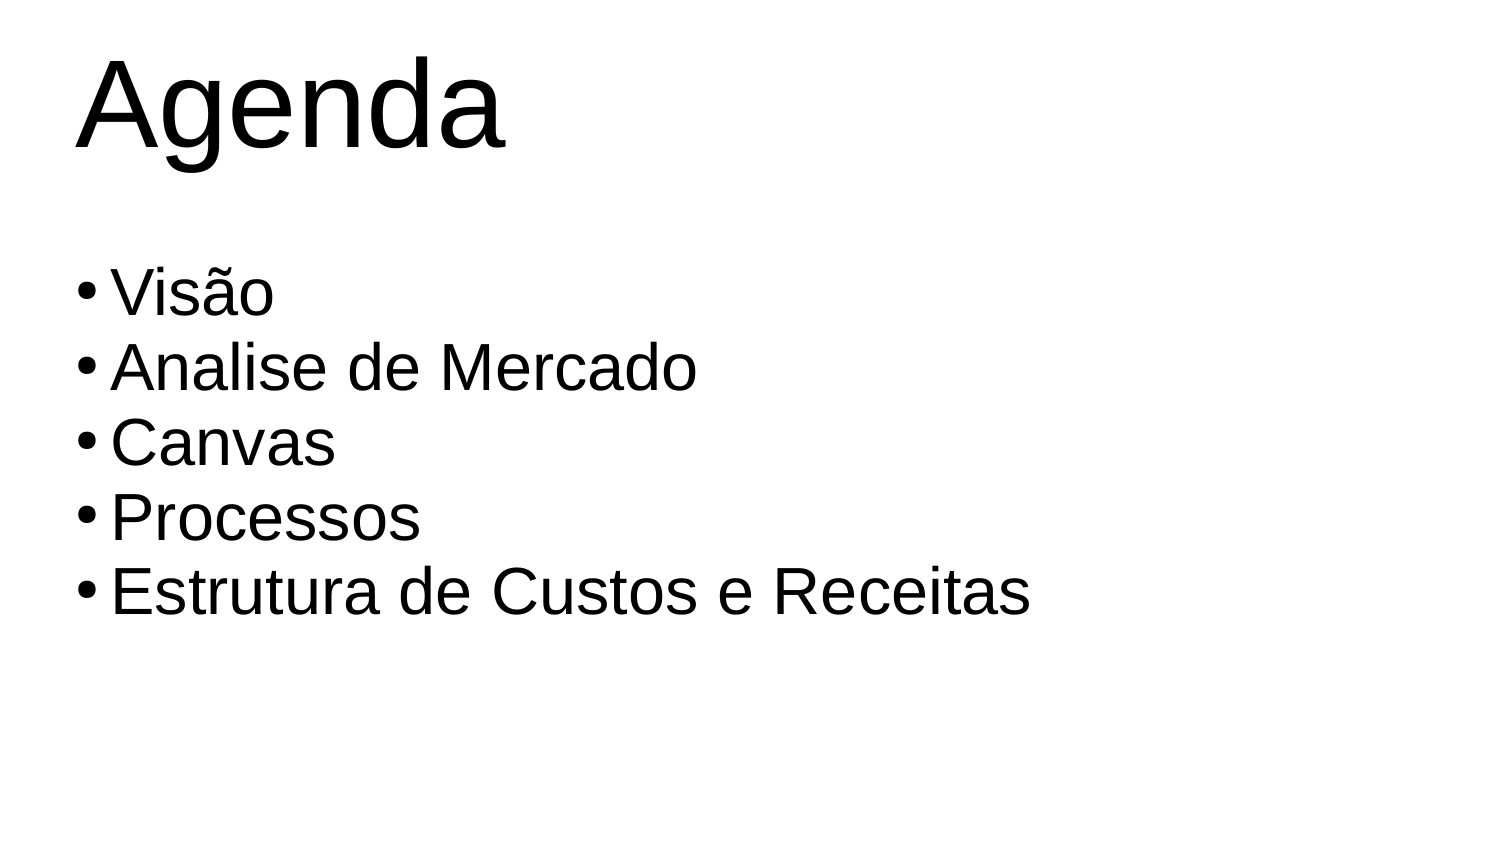

# Agenda
Visão
Analise de Mercado
Canvas
Processos
Estrutura de Custos e Receitas